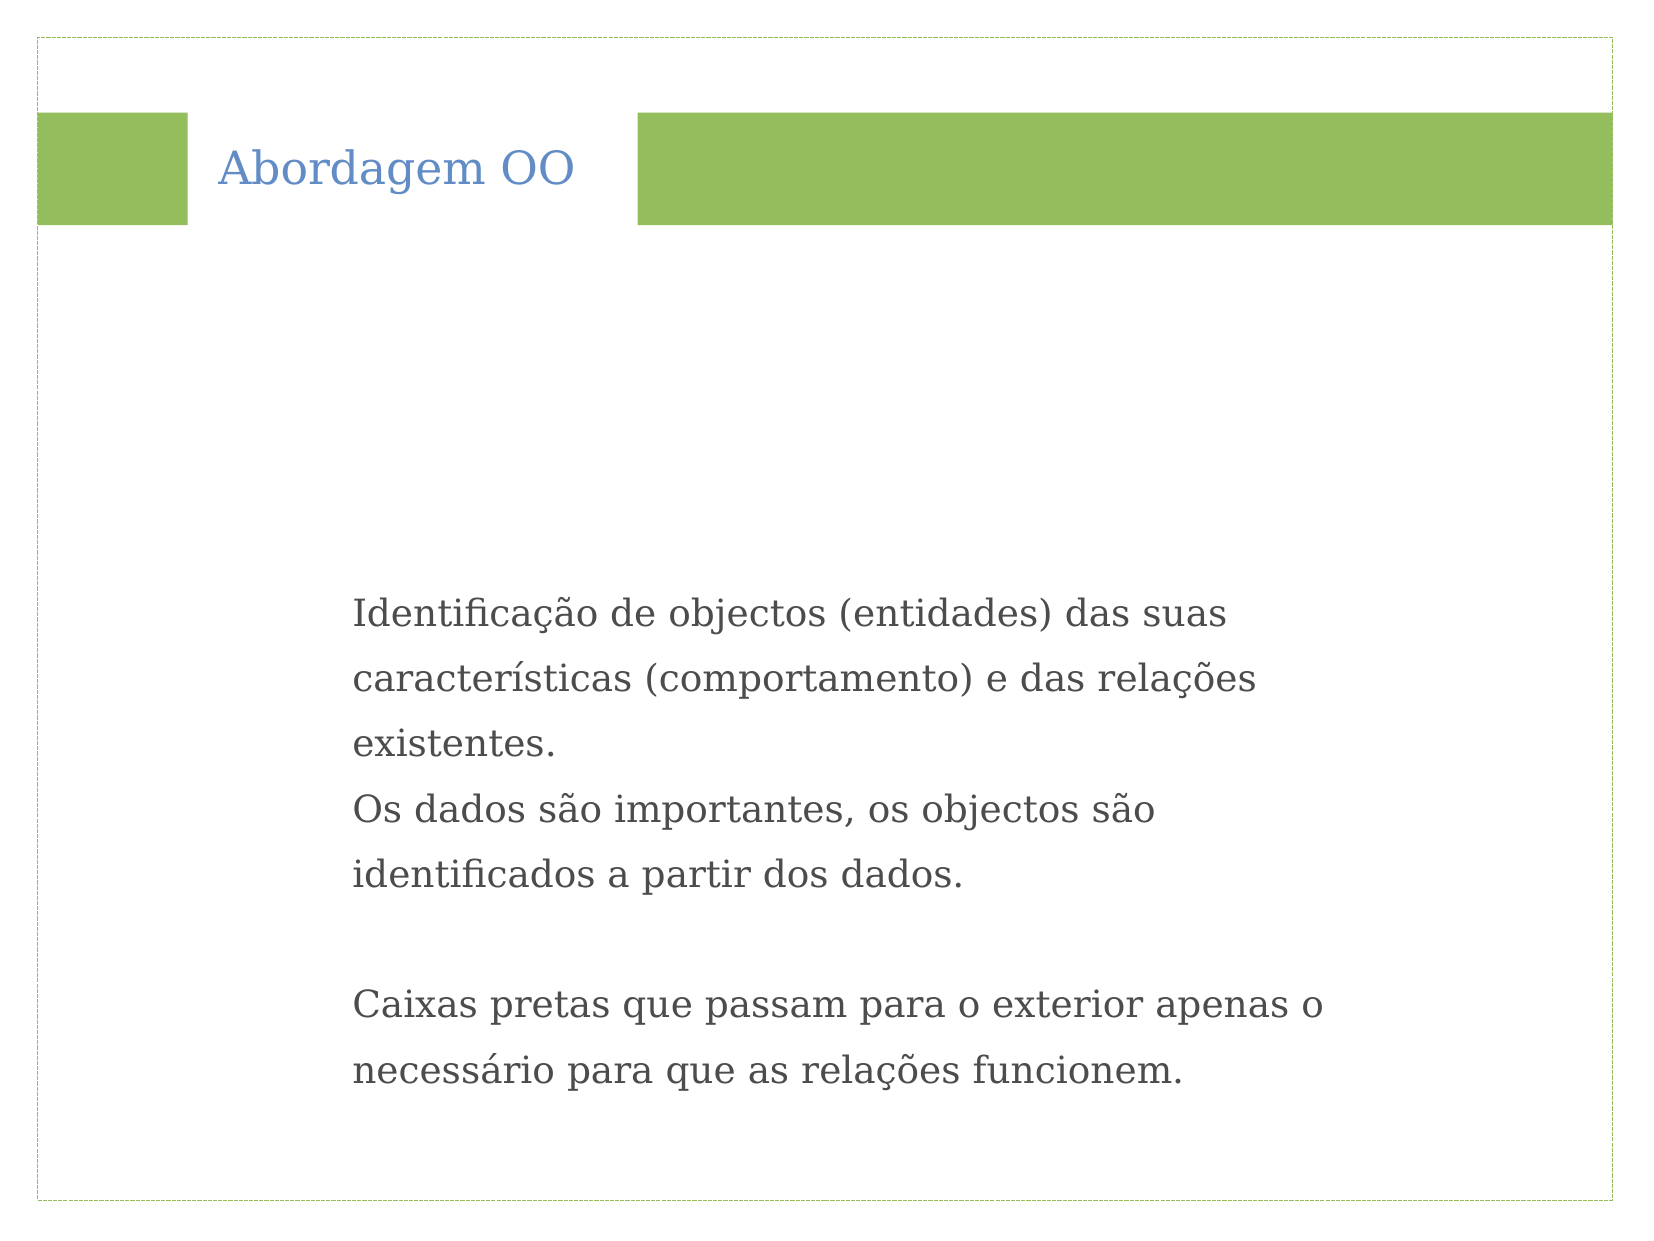

Abordagem OO
Identificação de objectos (entidades) das suas características (comportamento) e das relações existentes.
Os dados são importantes, os objectos são identificados a partir dos dados.
Caixas pretas que passam para o exterior apenas o necessário para que as relações funcionem.